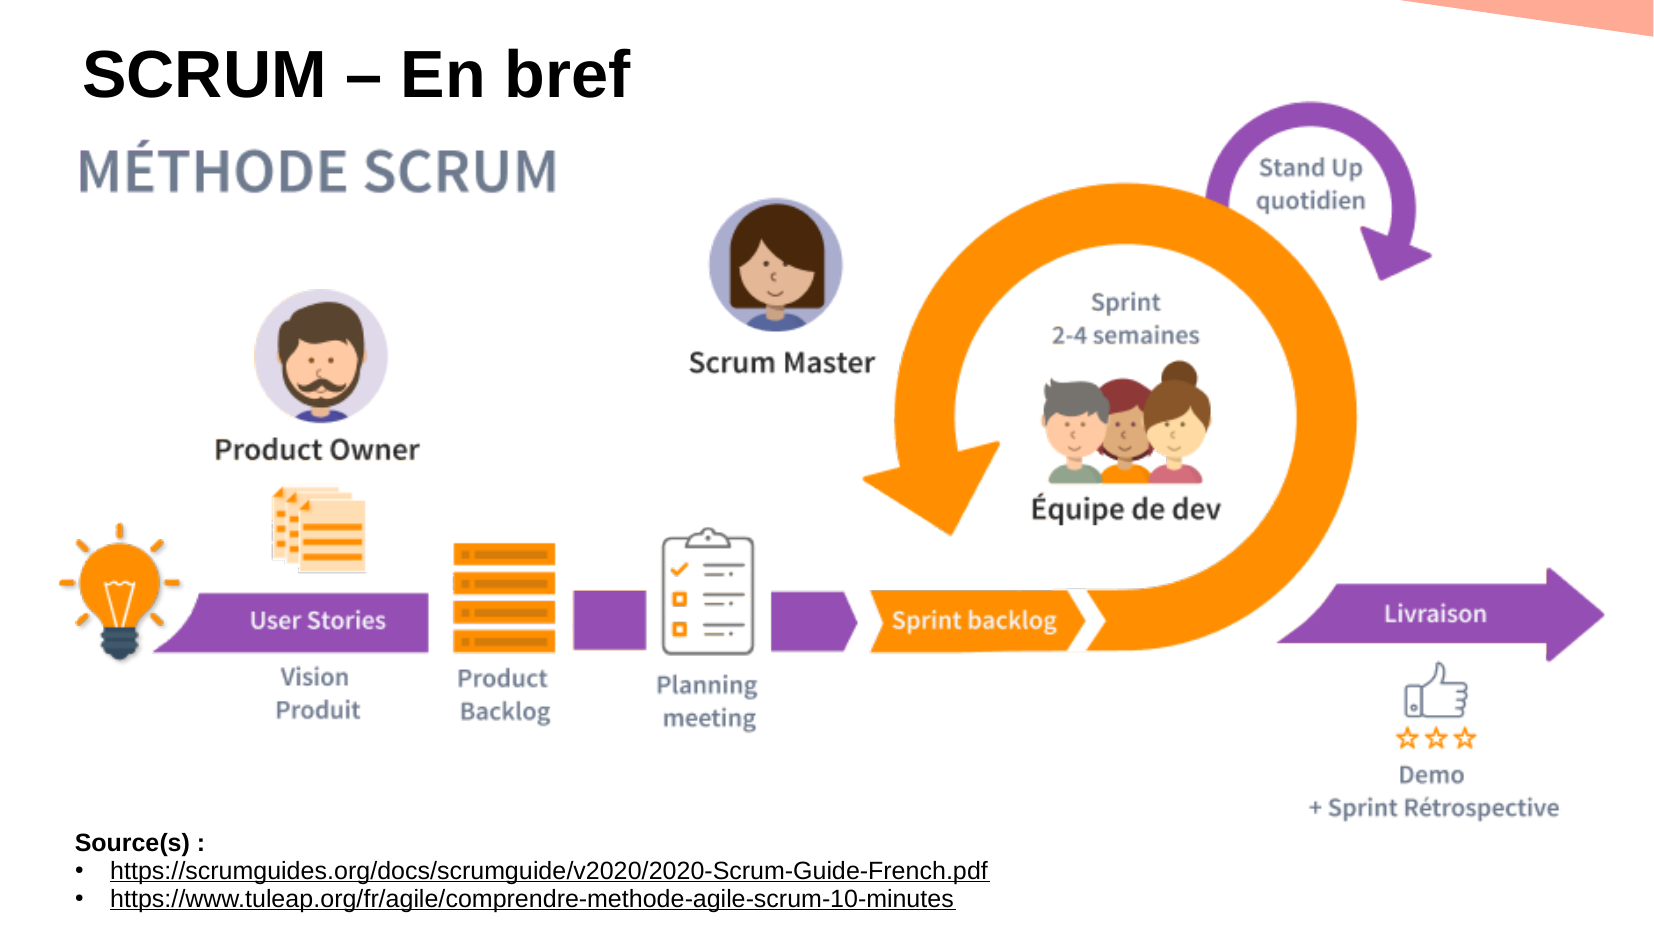

# SCRUM – En bref
Source(s) :
https://scrumguides.org/docs/scrumguide/v2020/2020-Scrum-Guide-French.pdf
https://www.tuleap.org/fr/agile/comprendre-methode-agile-scrum-10-minutes